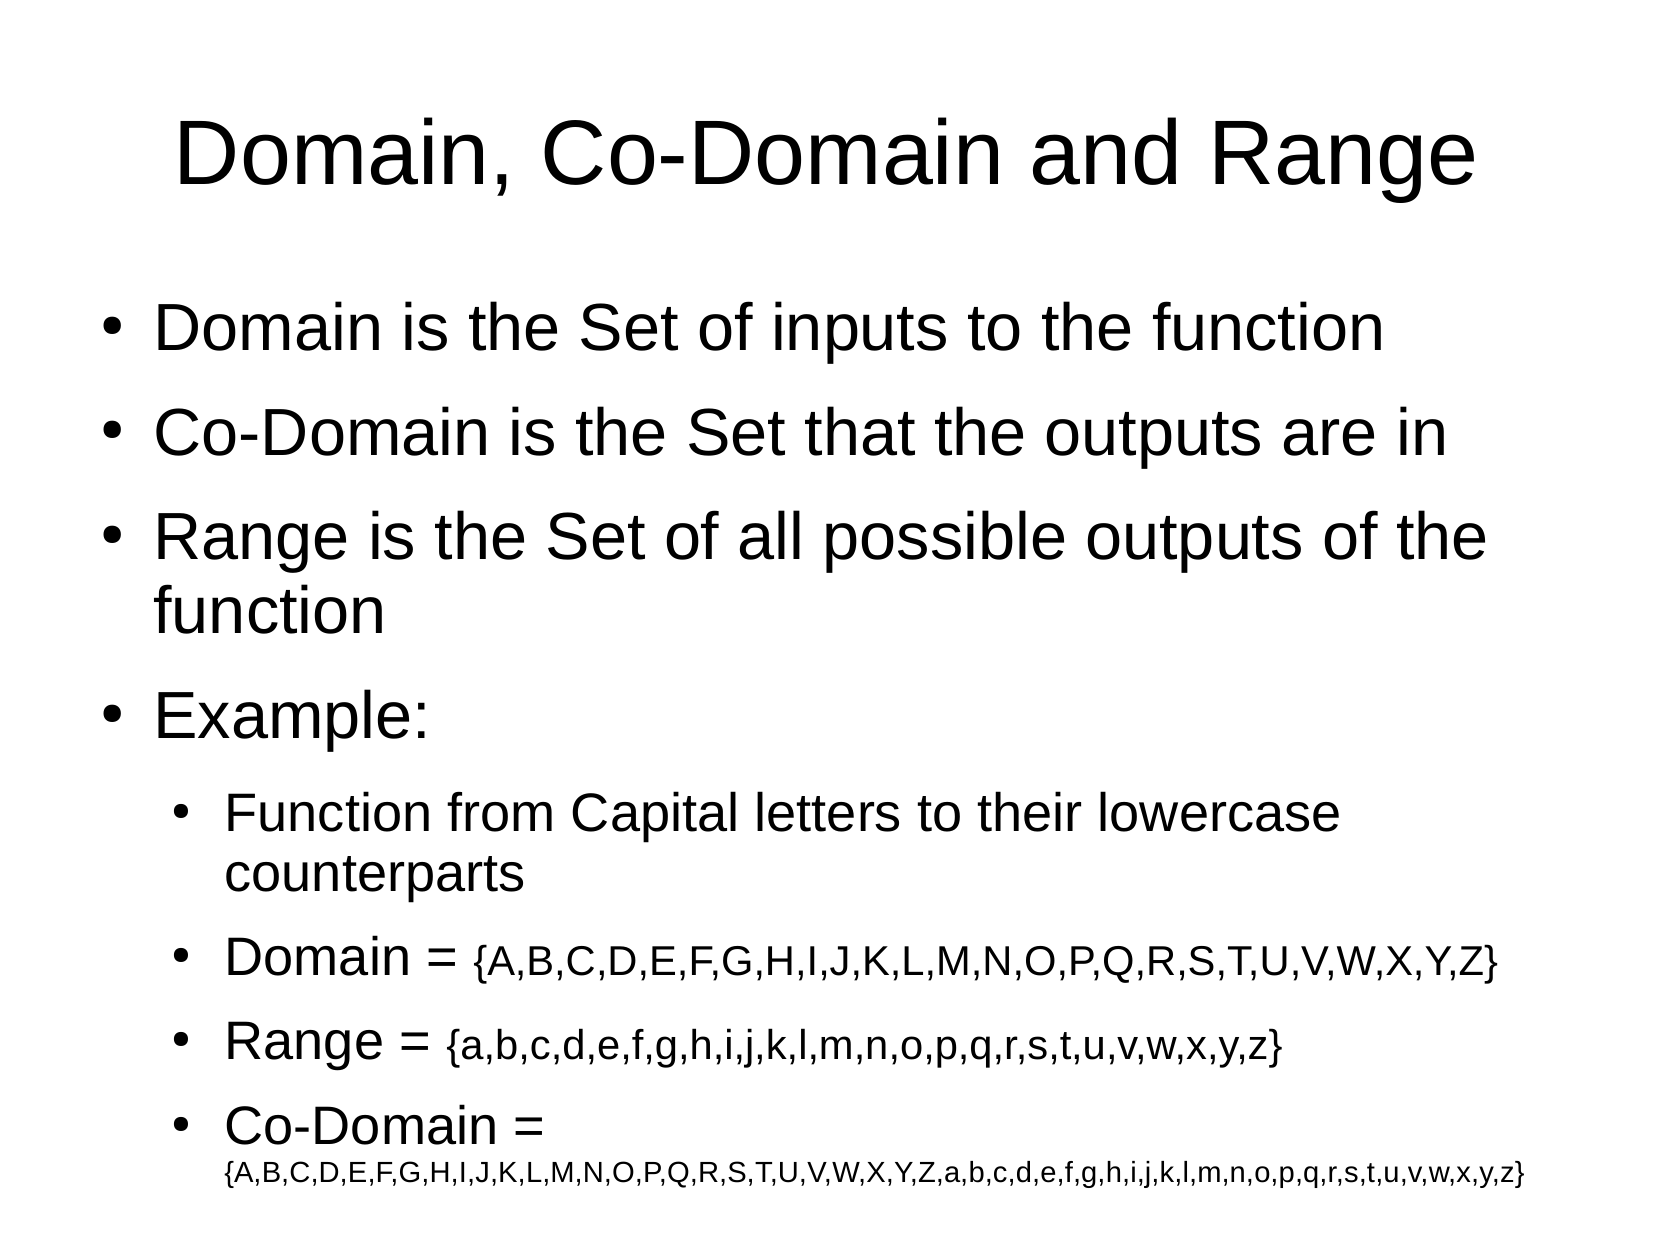

# Domain, Co-Domain and Range
Domain is the Set of inputs to the function
Co-Domain is the Set that the outputs are in
Range is the Set of all possible outputs of the function
Example:
Function from Capital letters to their lowercase counterparts
Domain = {A,B,C,D,E,F,G,H,I,J,K,L,M,N,O,P,Q,R,S,T,U,V,W,X,Y,Z}
Range = {a,b,c,d,e,f,g,h,i,j,k,l,m,n,o,p,q,r,s,t,u,v,w,x,y,z}
Co-Domain = {A,B,C,D,E,F,G,H,I,J,K,L,M,N,O,P,Q,R,S,T,U,V,W,X,Y,Z,a,b,c,d,e,f,g,h,i,j,k,l,m,n,o,p,q,r,s,t,u,v,w,x,y,z}